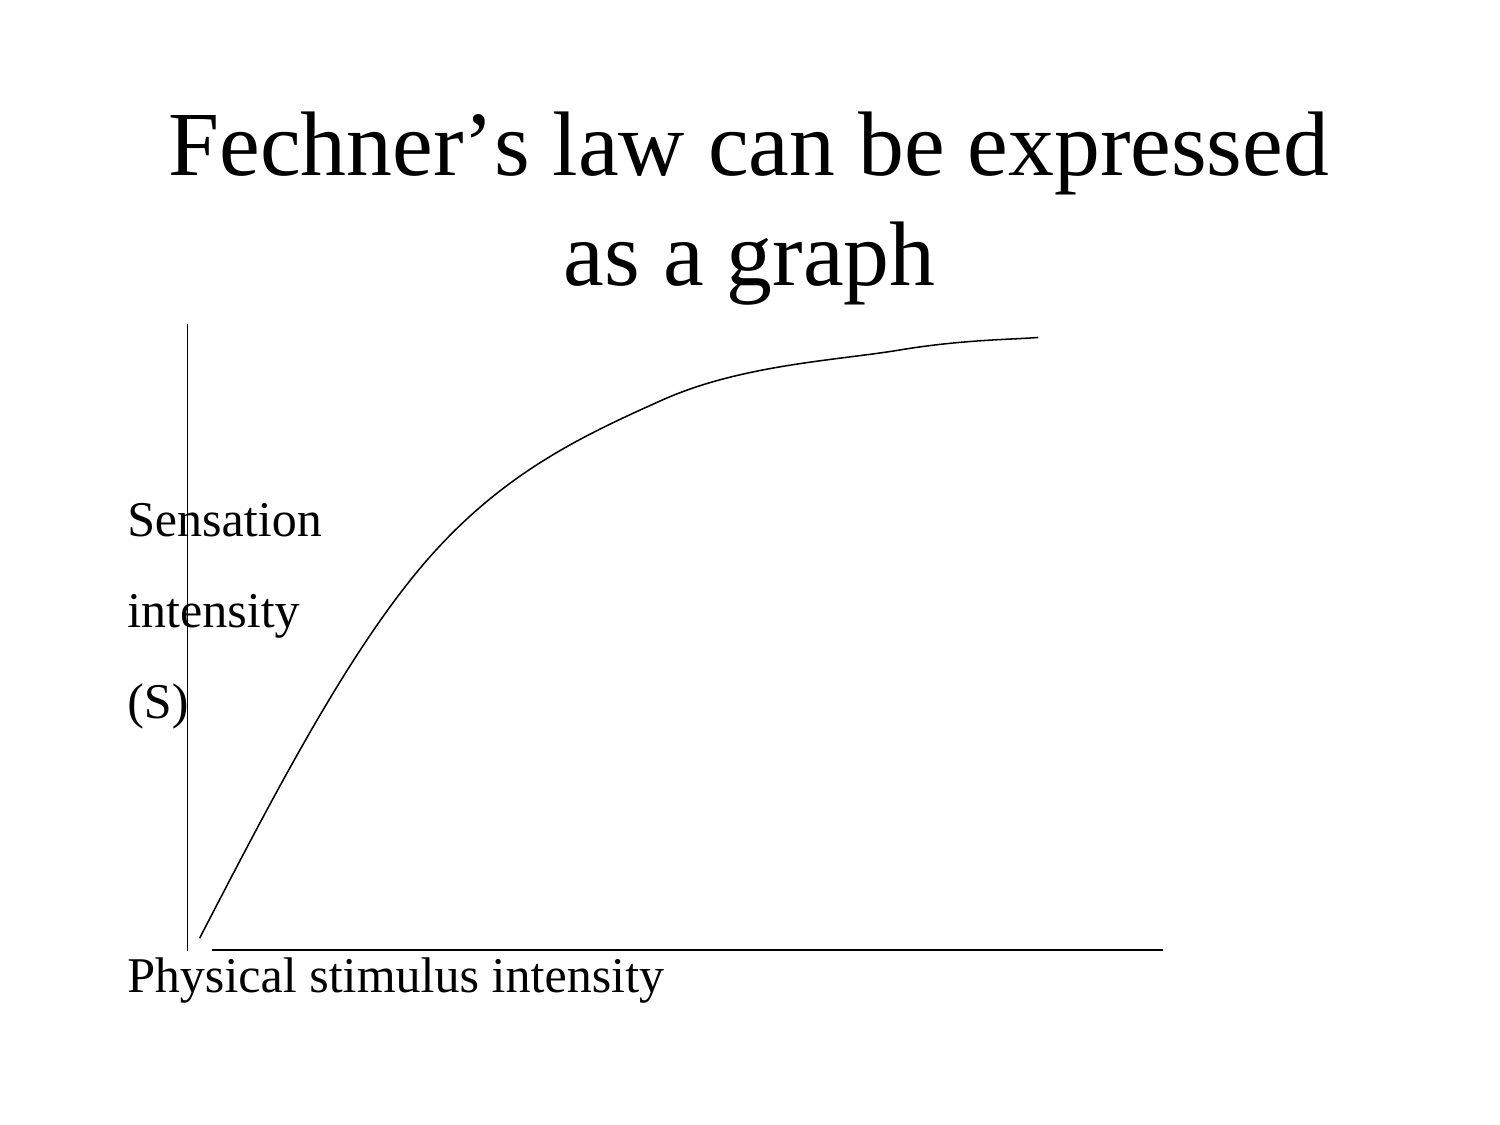

# Fechner’s law can be expressed as a graph
Sensation
intensity
(S)
Physical stimulus intensity